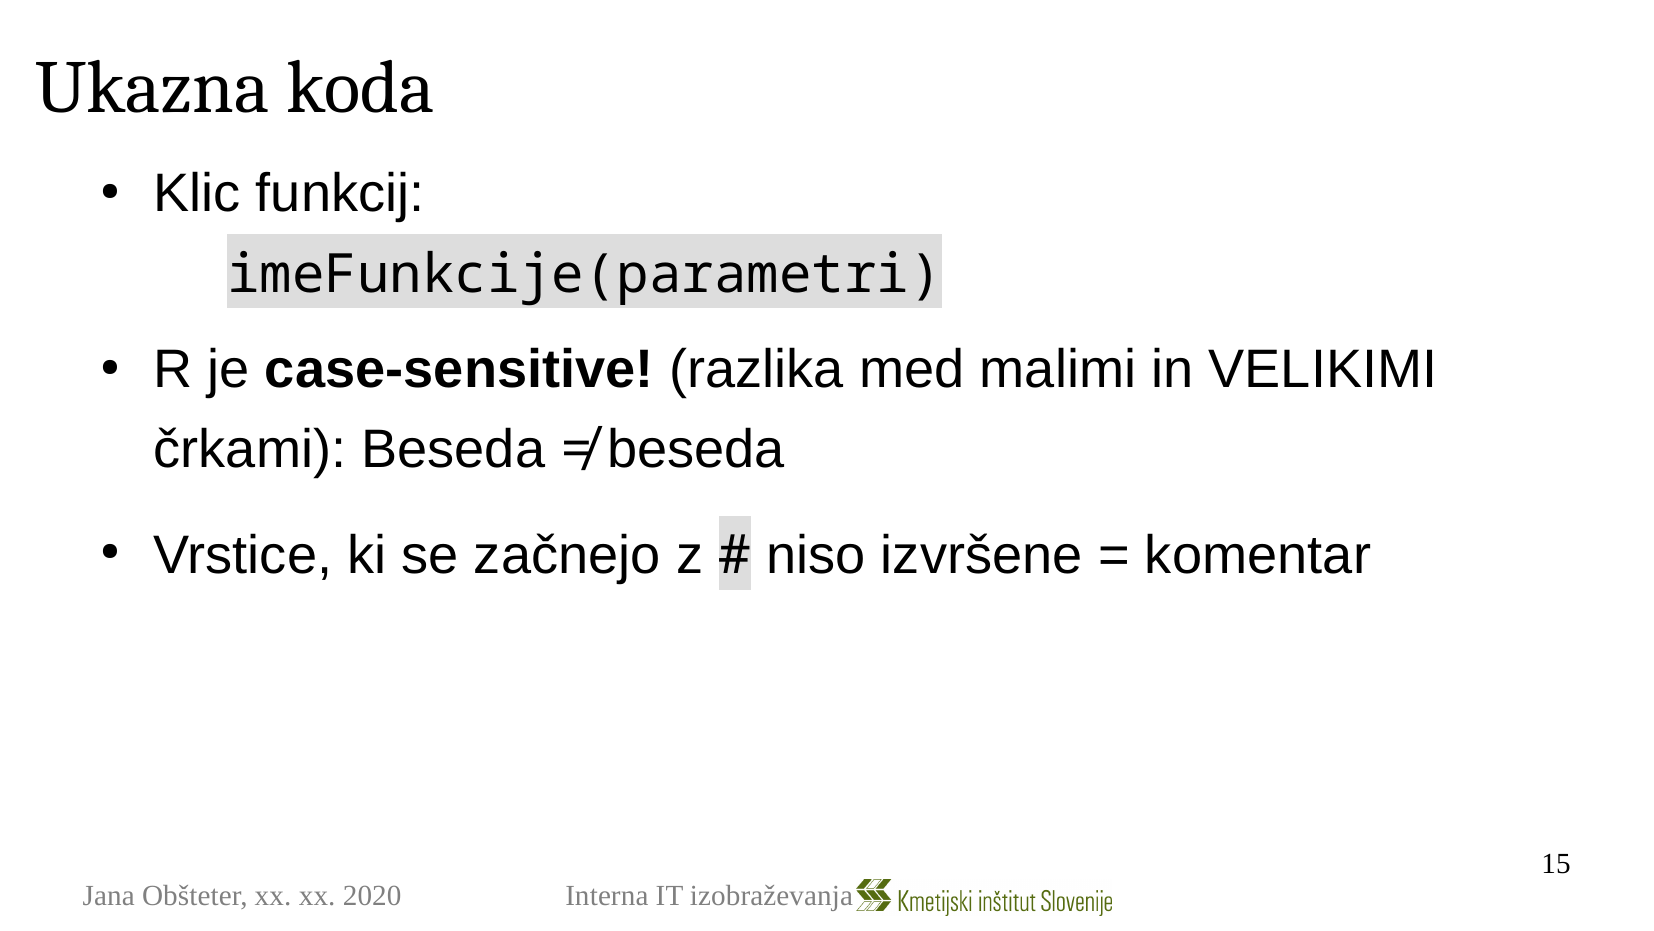

# Ukazna koda
Klic funkcij:
	imeFunkcije(parametri)
R je case-sensitive! (razlika med malimi in VELIKIMI črkami): Beseda ≠ beseda
Vrstice, ki se začnejo z # niso izvršene = komentar
15